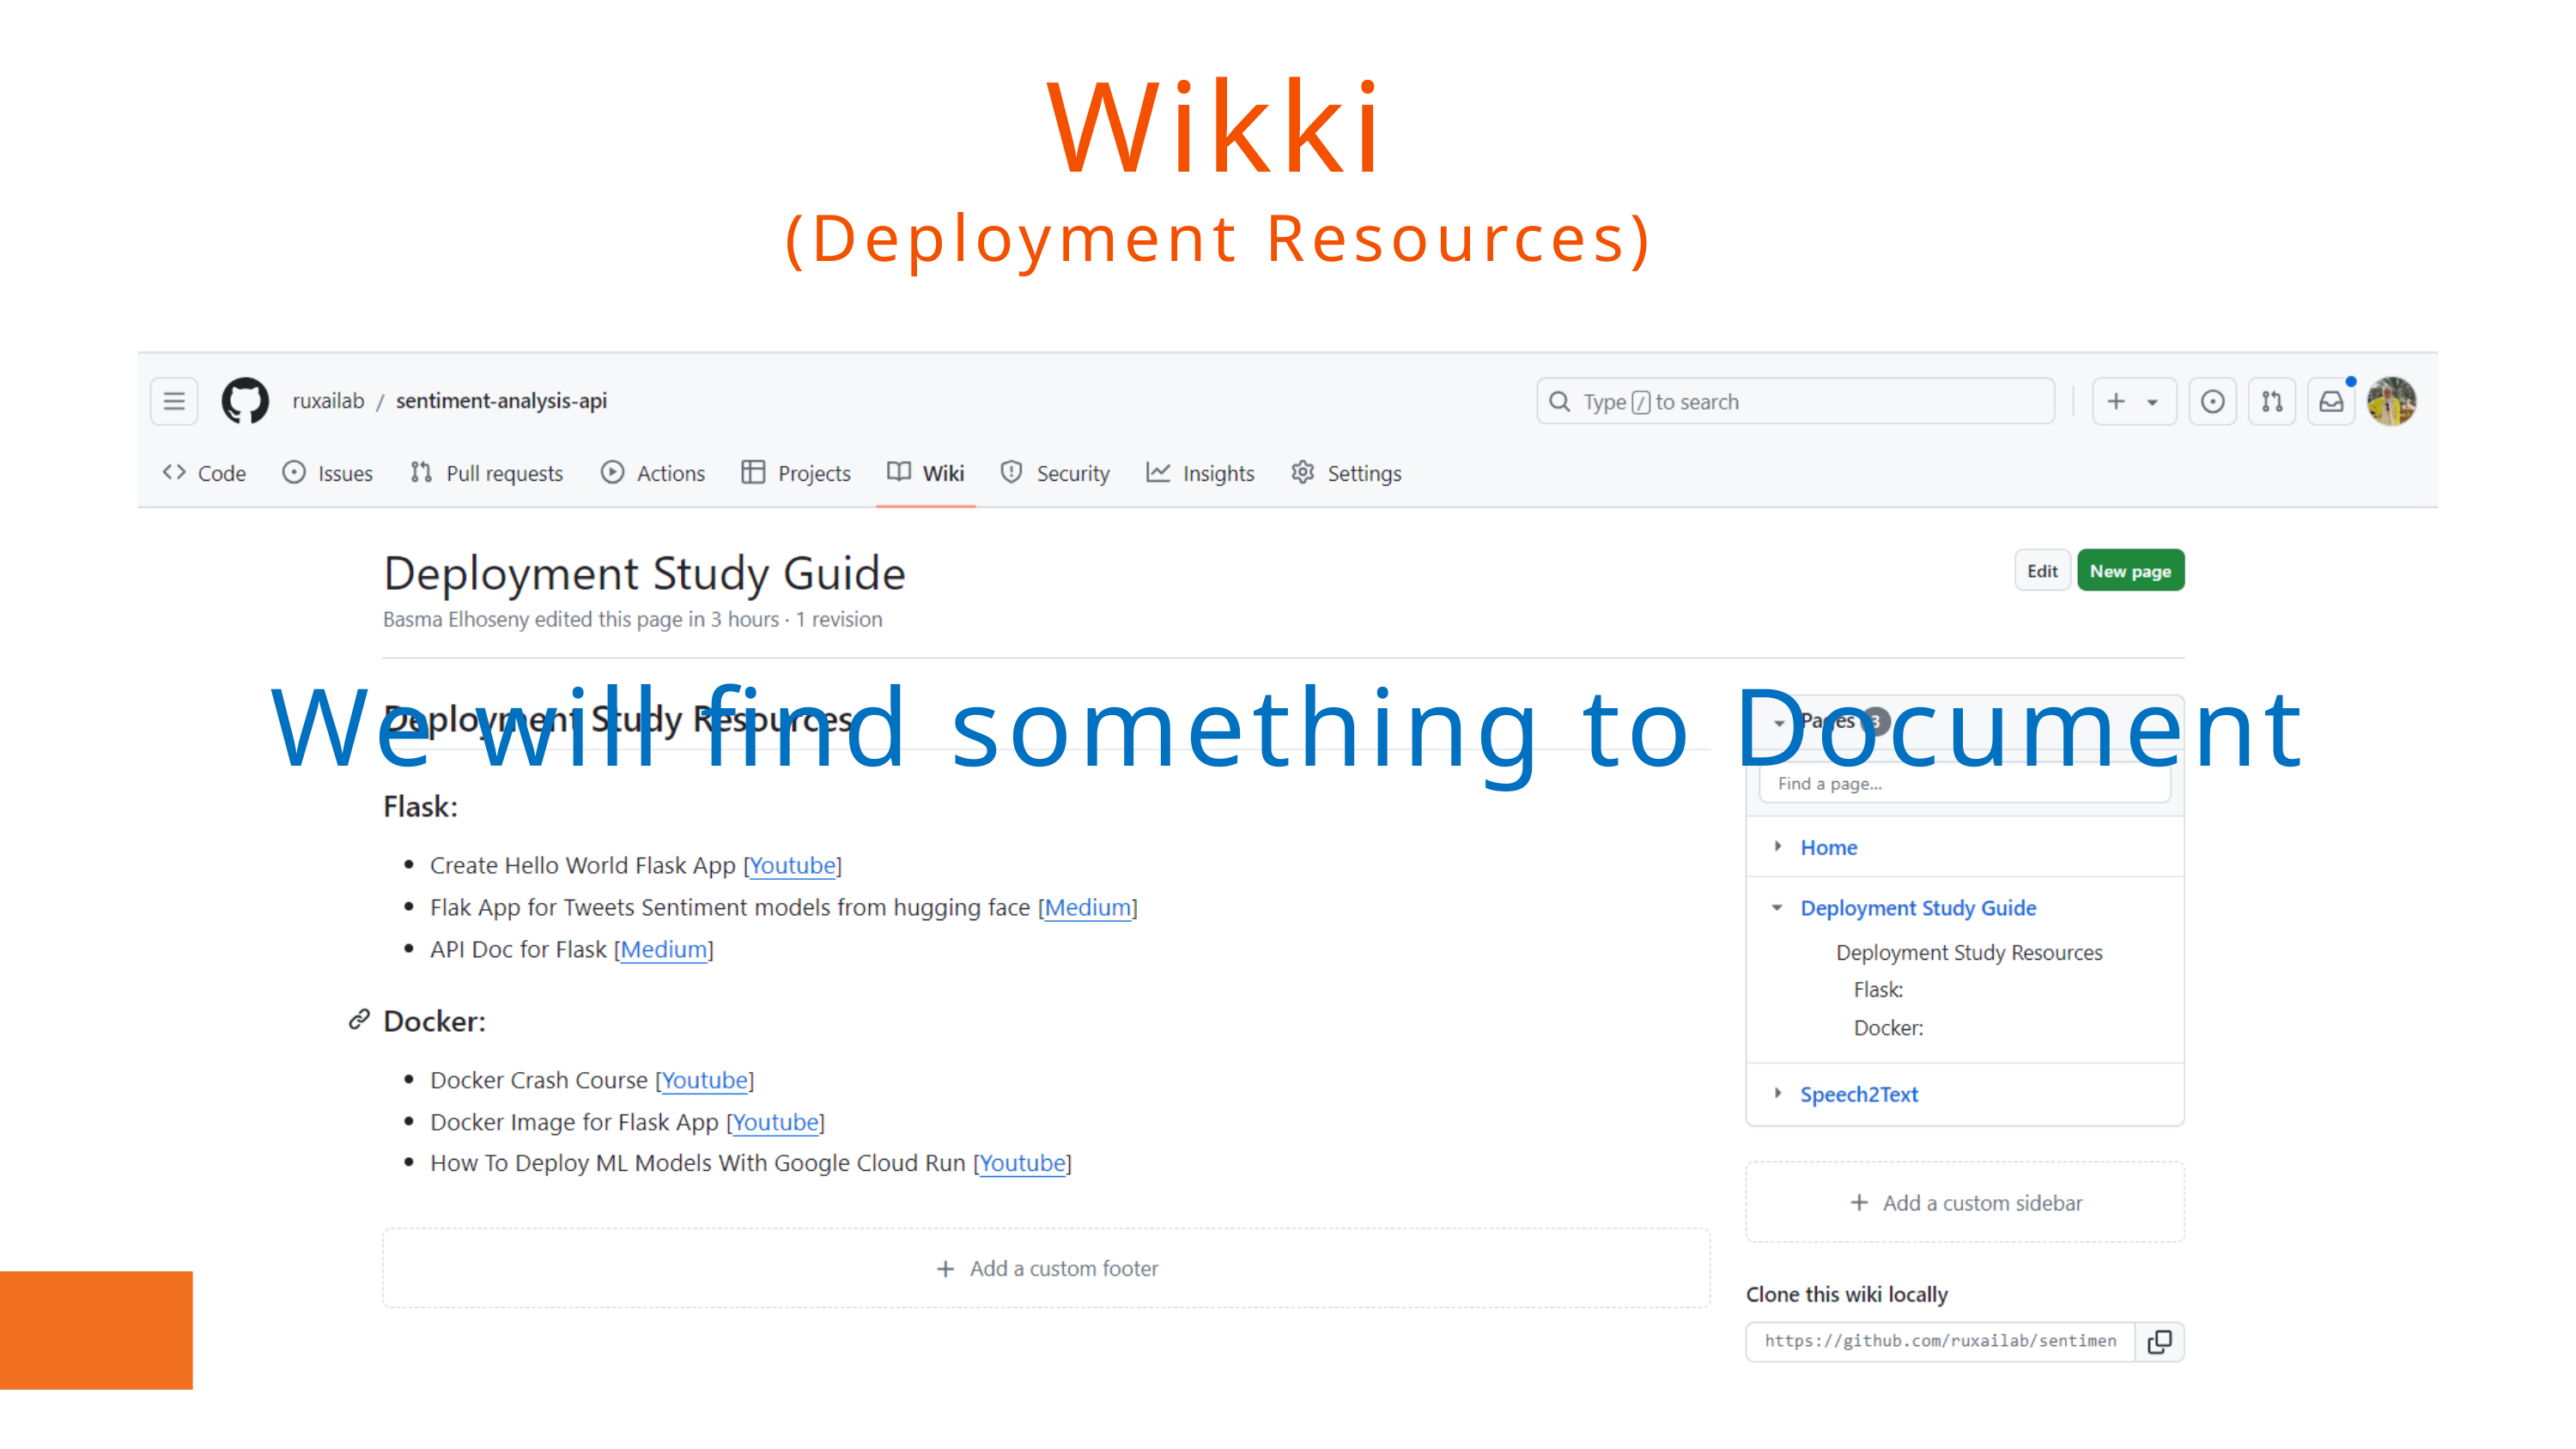

Wikki
(Deployment Resources)
We will find something to Document